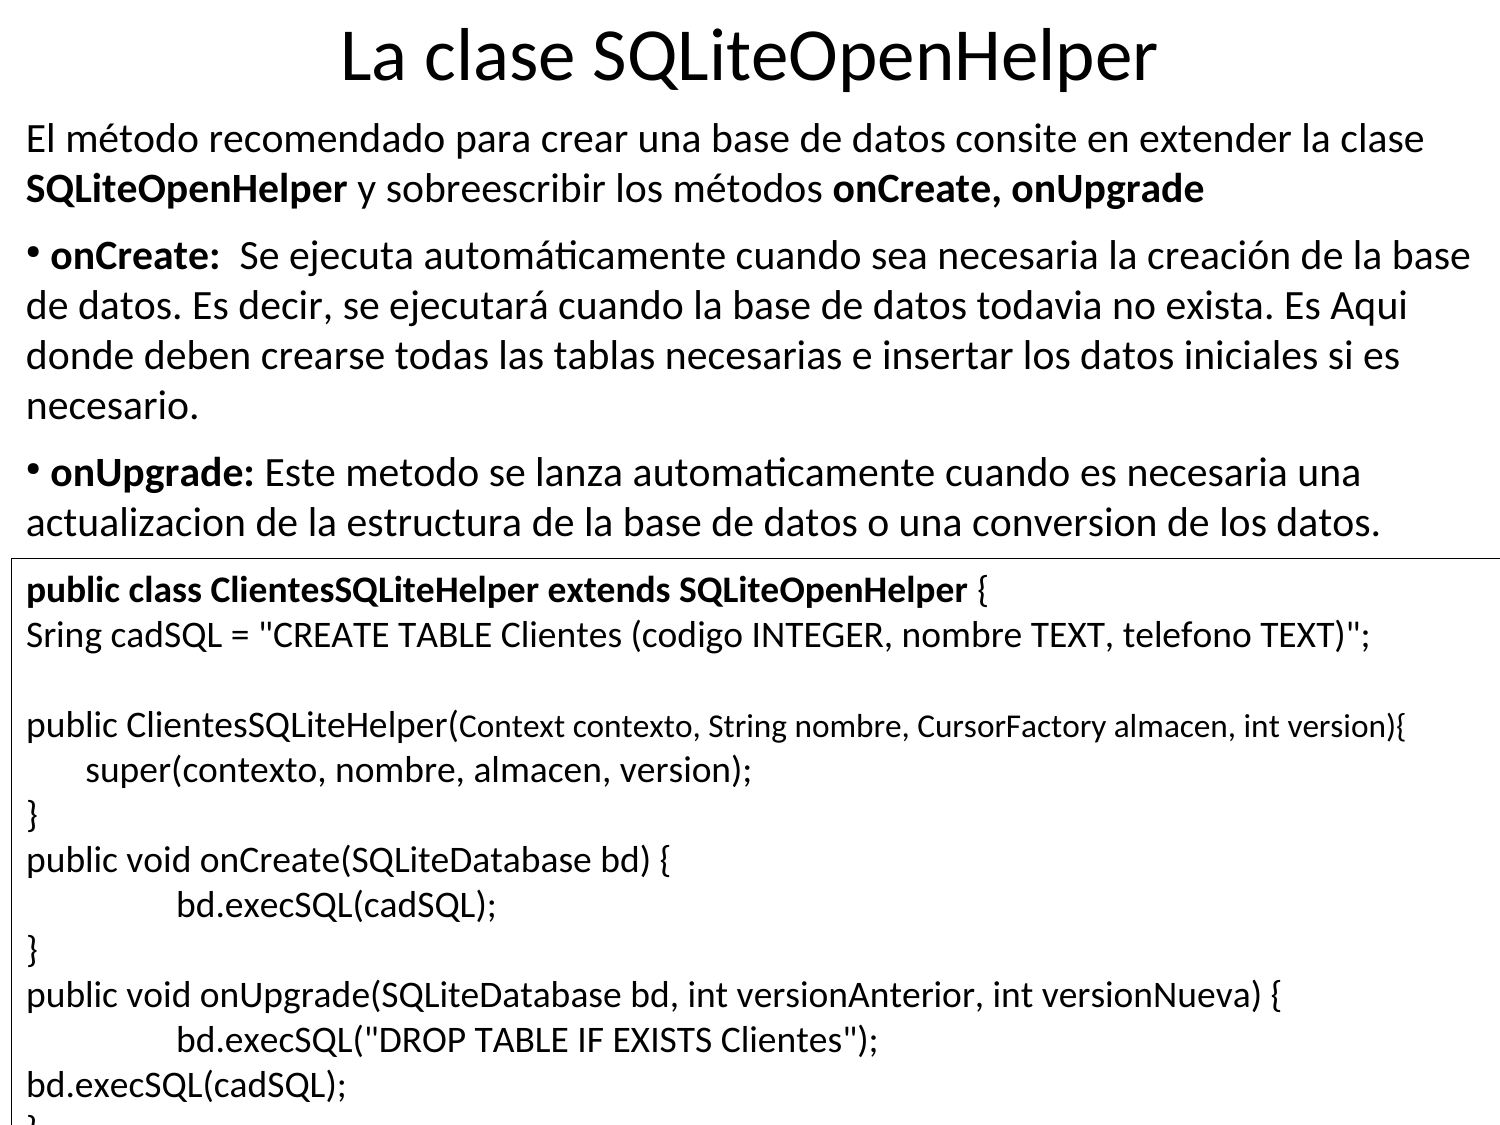

# La clase SQLiteOpenHelper
El método recomendado para crear una base de datos consite en extender la clase SQLiteOpenHelper y sobreescribir los métodos onCreate, onUpgrade
 onCreate: Se ejecuta automáticamente cuando sea necesaria la creación de la base de datos. Es decir, se ejecutará cuando la base de datos todavia no exista. Es Aqui donde deben crearse todas las tablas necesarias e insertar los datos iniciales si es necesario.
 onUpgrade: Este metodo se lanza automaticamente cuando es necesaria una actualizacion de la estructura de la base de datos o una conversion de los datos.
public class ClientesSQLiteHelper extends SQLiteOpenHelper {
Sring cadSQL = "CREATE TABLE Clientes (codigo INTEGER, nombre TEXT, telefono TEXT)";
public ClientesSQLiteHelper(Context contexto, String nombre, CursorFactory almacen, int version){
 super(contexto, nombre, almacen, version);
}
public void onCreate(SQLiteDatabase bd) {
	bd.execSQL(cadSQL);
}
public void onUpgrade(SQLiteDatabase bd, int versionAnterior, int versionNueva) {
	bd.execSQL("DROP TABLE IF EXISTS Clientes");
bd.execSQL(cadSQL);
}